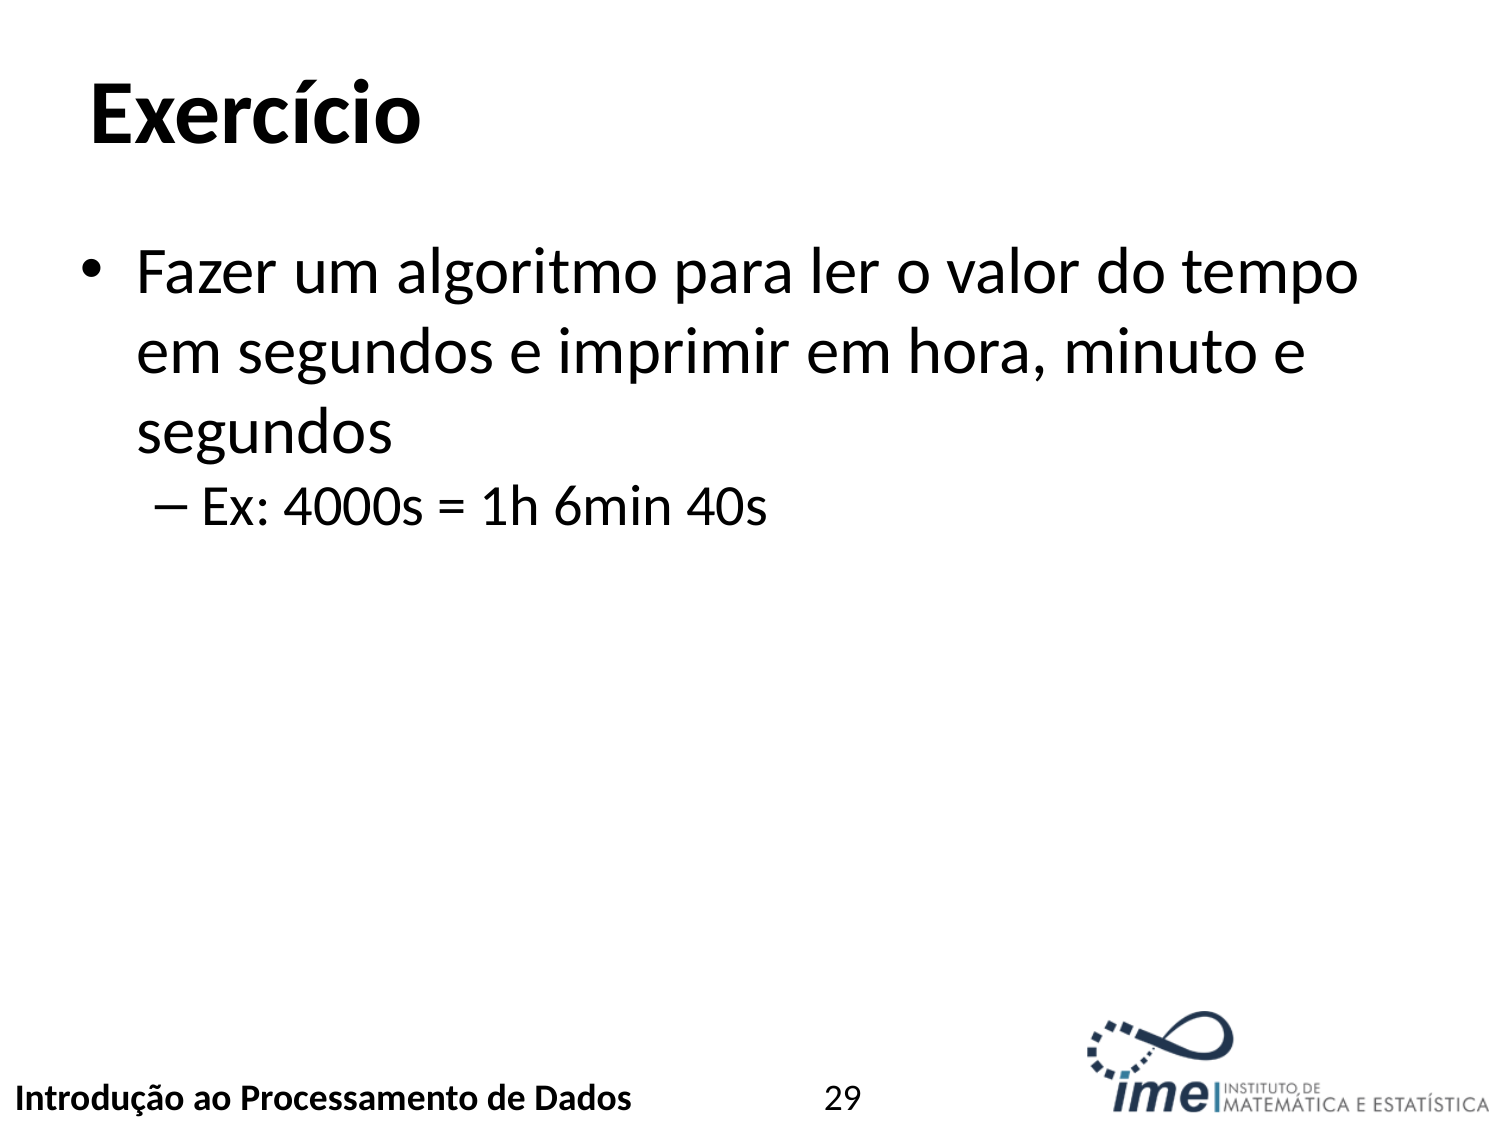

Exercício
Fazer um algoritmo para ler o valor do tempo em segundos e imprimir em hora, minuto e segundos
Ex: 4000s = 1h 6min 40s